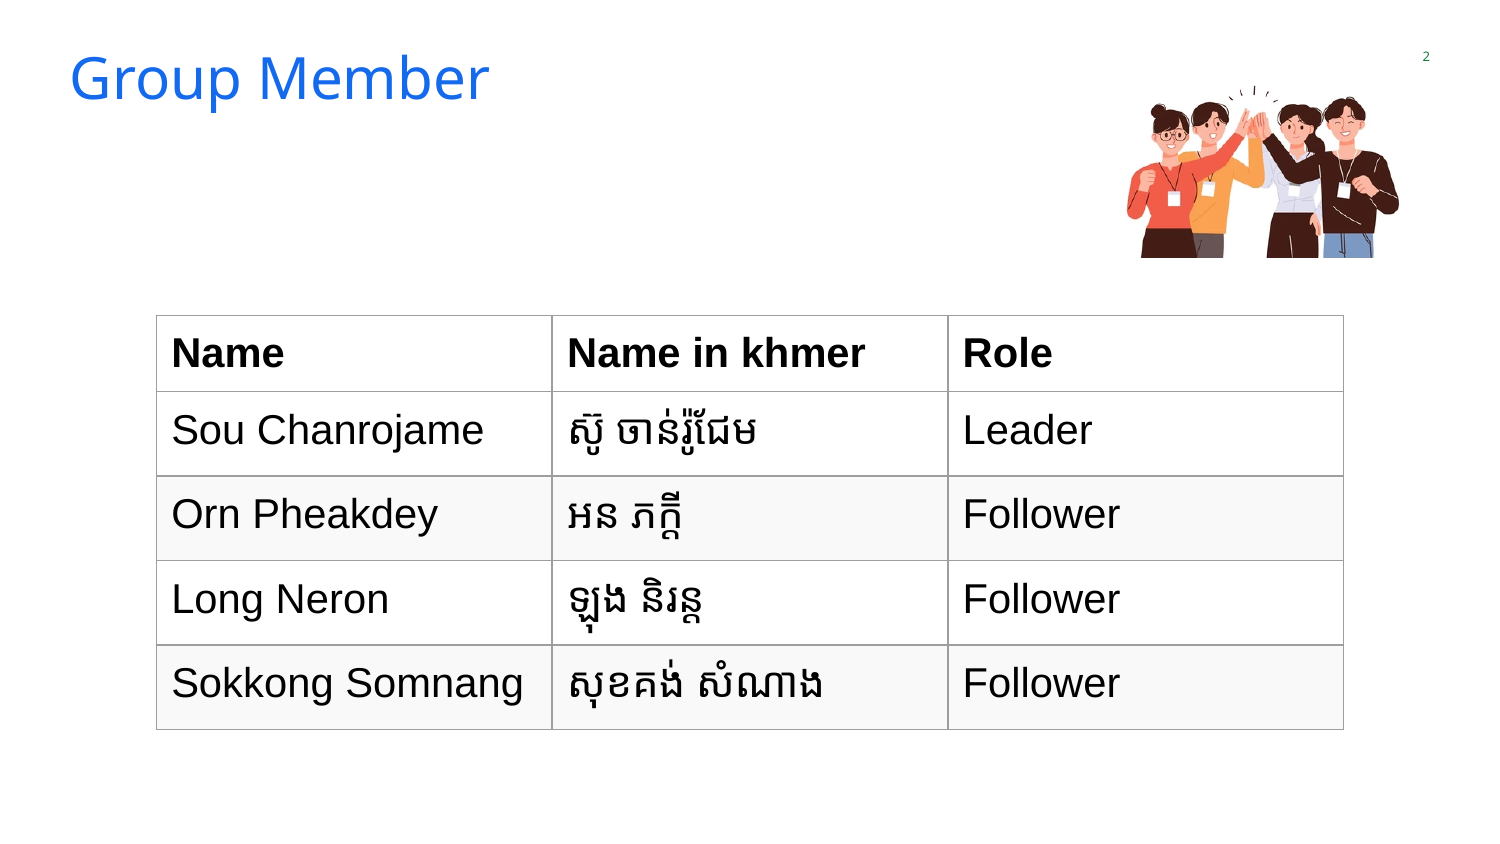

# Group Member
| Name | Name in khmer | Role |
| --- | --- | --- |
| Sou Chanrojame | ស៊ូ ចាន់រ៉ូជែម | Leader |
| Orn Pheakdey | អន ភក្ដី | Follower |
| Long Neron | ឡុង និរន្ដ | Follower |
| Sokkong Somnang | សុខគង់ សំណាង | Follower |